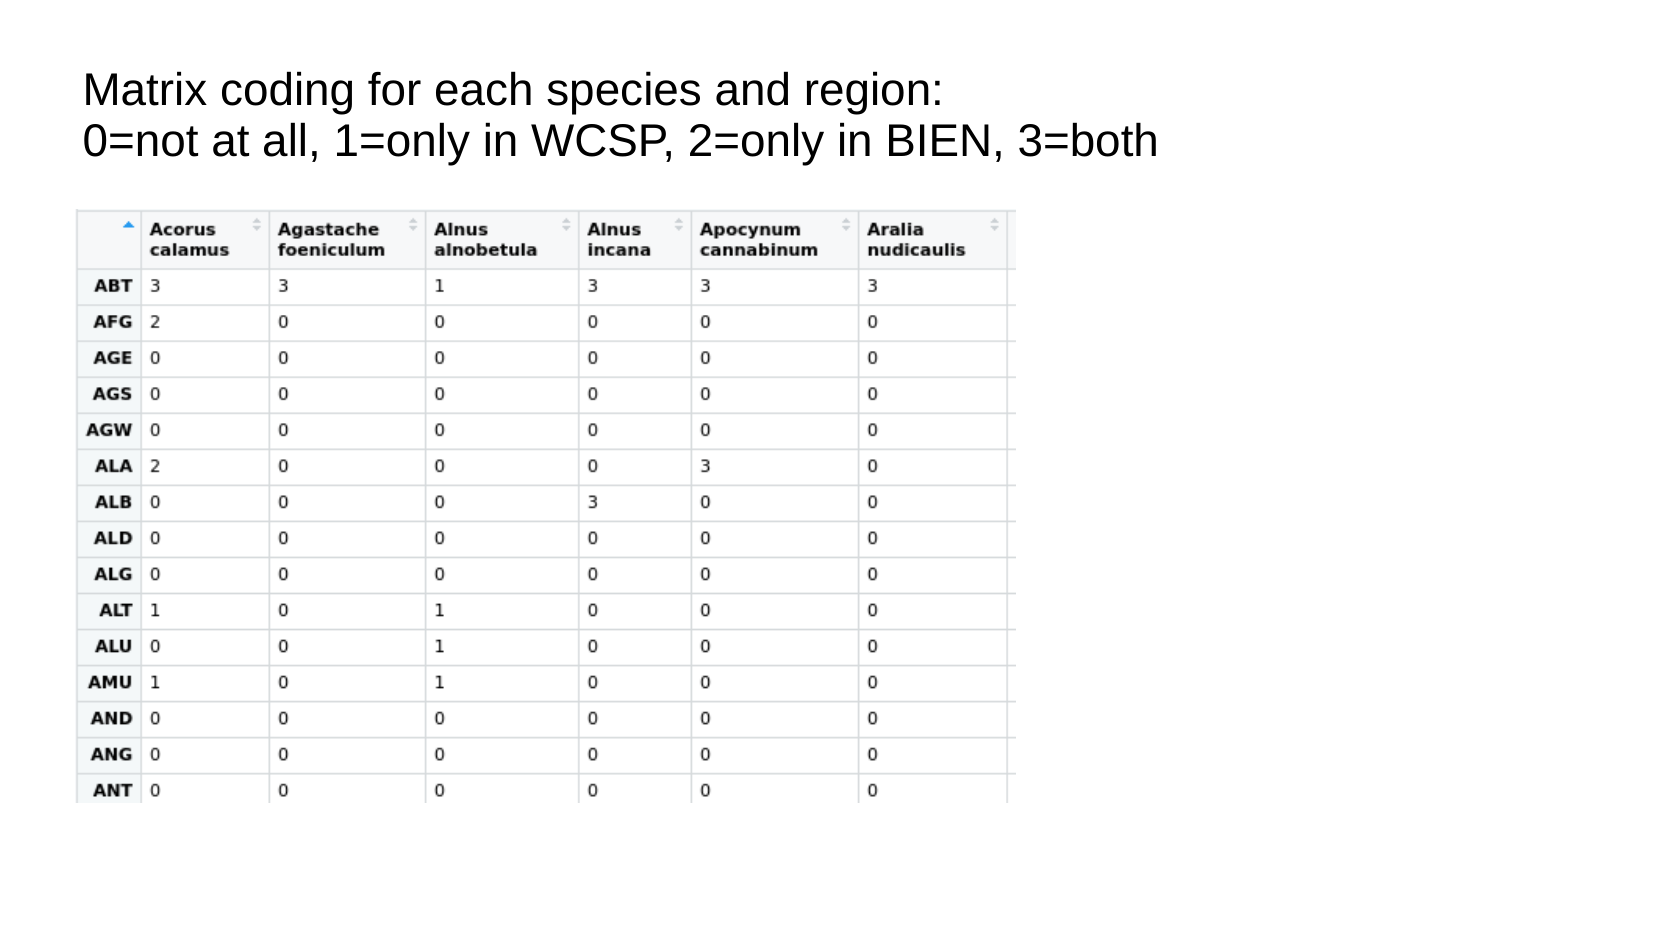

# Matrix coding for each species and region: 0=not at all, 1=only in WCSP, 2=only in BIEN, 3=both